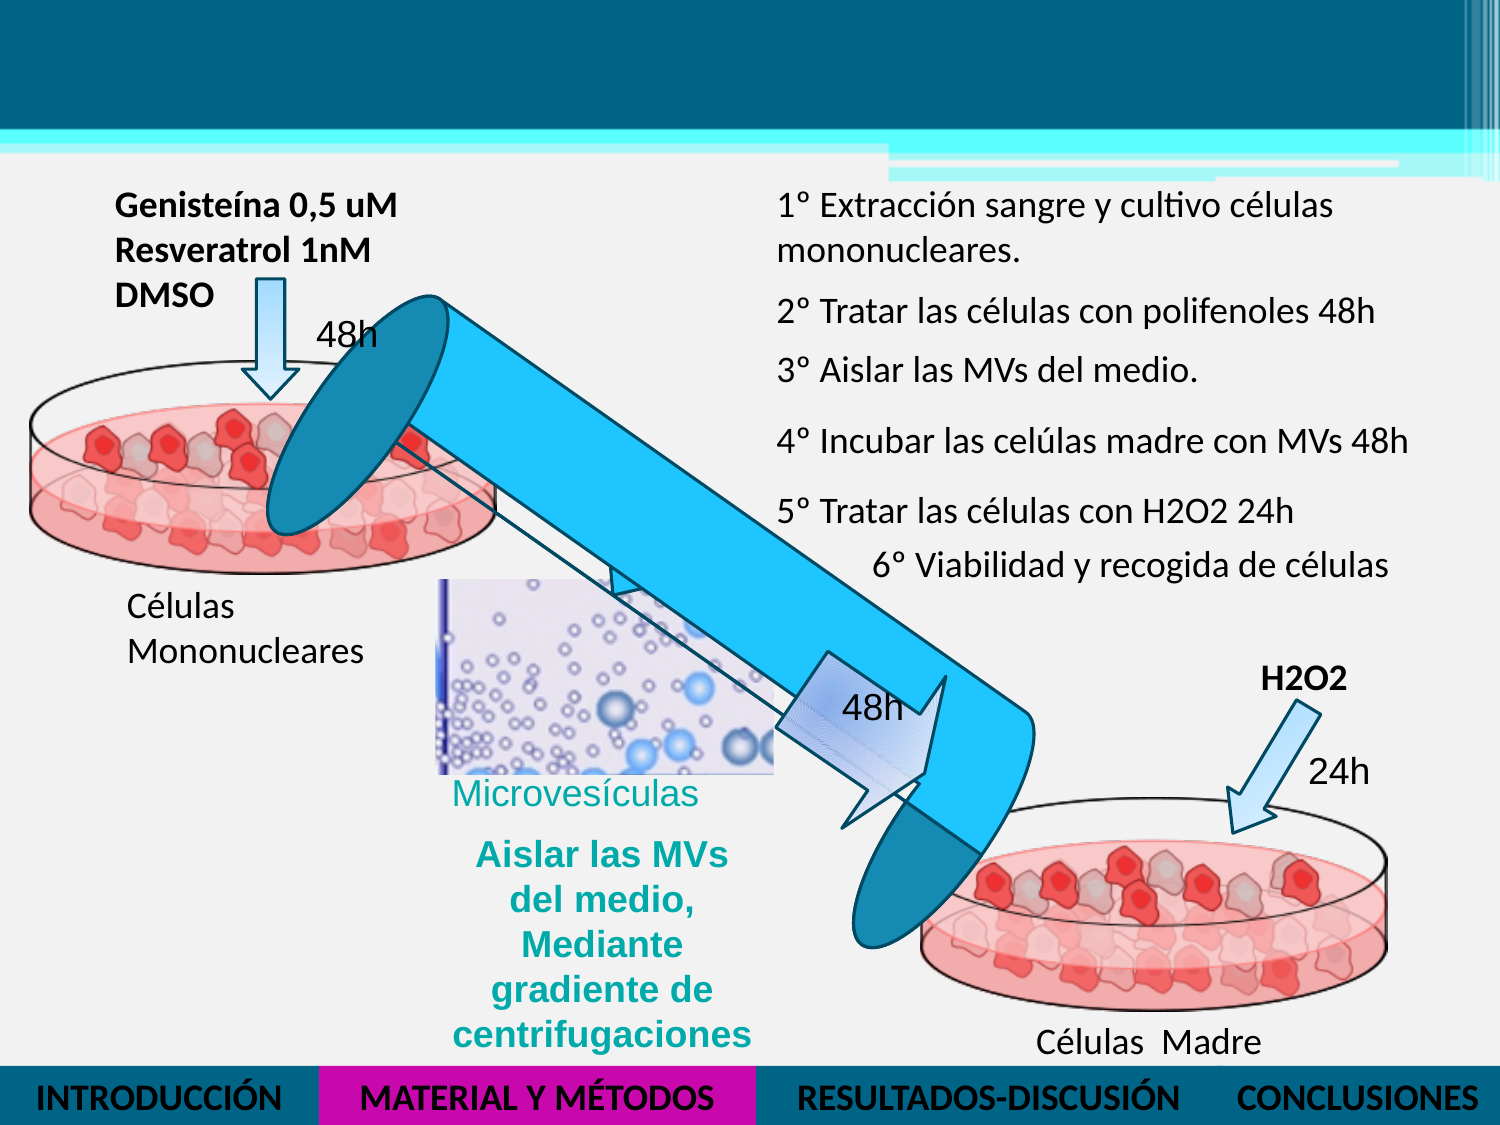

# MATERIAL Y MÉTODOS
Genisteína 0,5 uM
Resveratrol 1nM
DMSO
1º Extracción sangre y cultivo células mononucleares.
48h
2º Tratar las células con polifenoles 48h
3º Aislar las MVs del medio.
4º Incubar las celúlas madre con MVs 48h
5º Tratar las células con H2O2 24h
6º Viabilidad y recogida de células
Células Mononucleares
48h
H2O2
24h
Microvesículas
Aislar las MVs del medio, Mediante gradiente de centrifugaciones
Células Madre
INTRODUCCIÓN
MATERIAL Y MÉTODOS
RESULTADOS-DISCUSIÓN
CONCLUSIONES